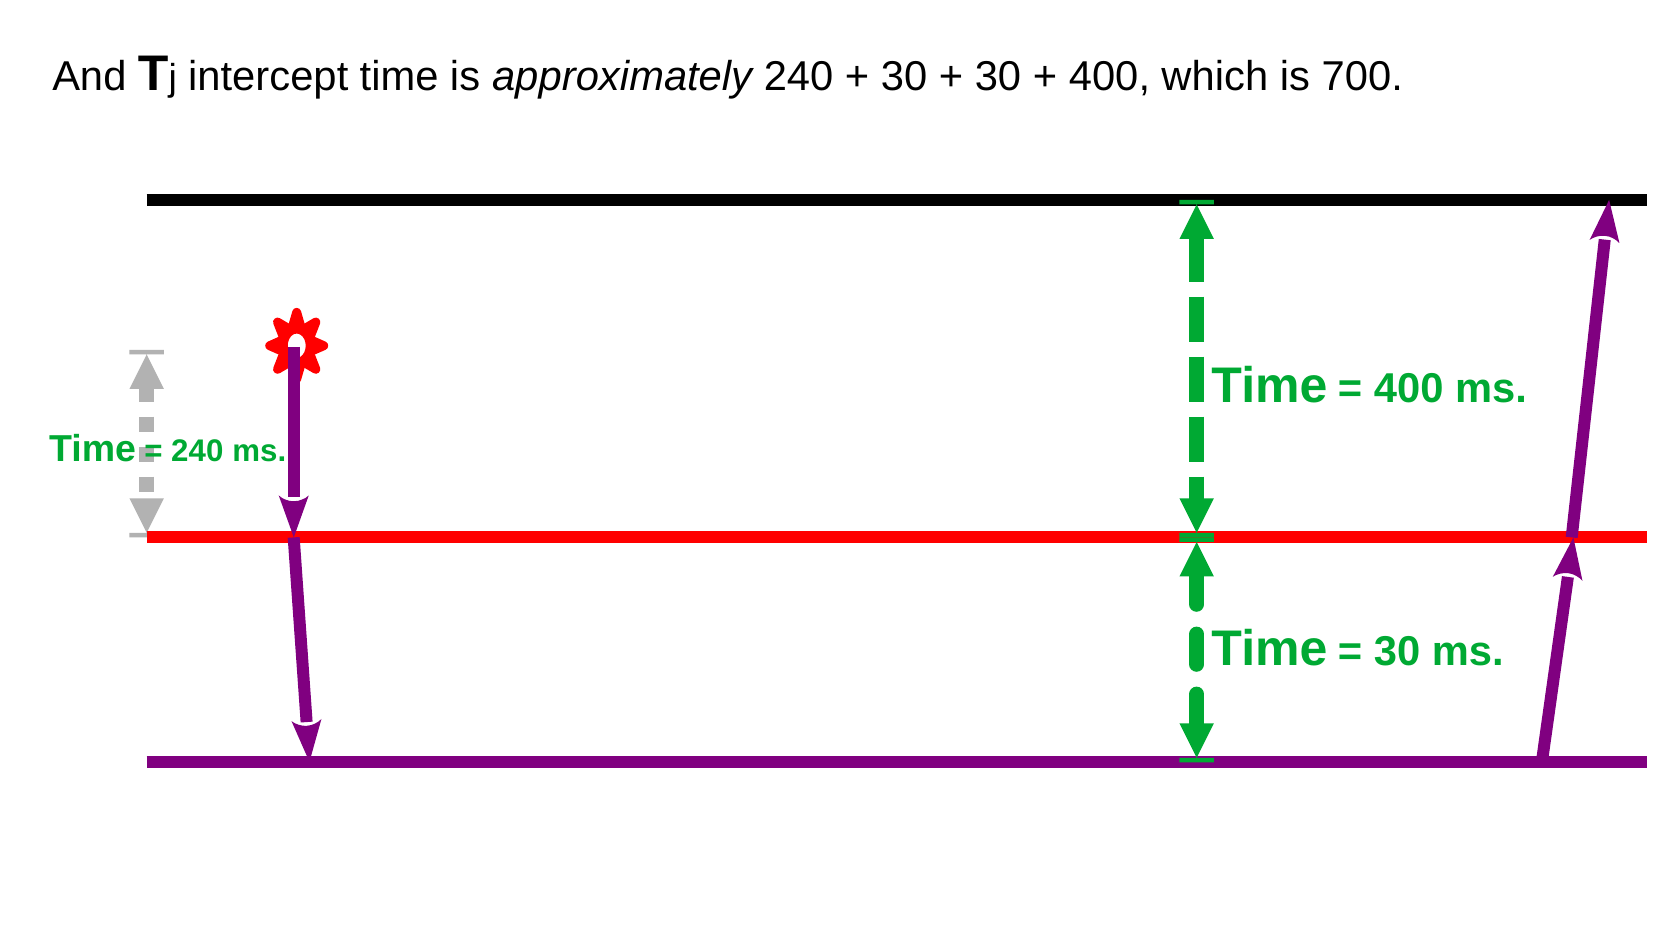

And Tj intercept time is approximately 240 + 30 + 30 + 400, which is 700.
Time = 400 ms.
Time = 240 ms.
Time = 30 ms.